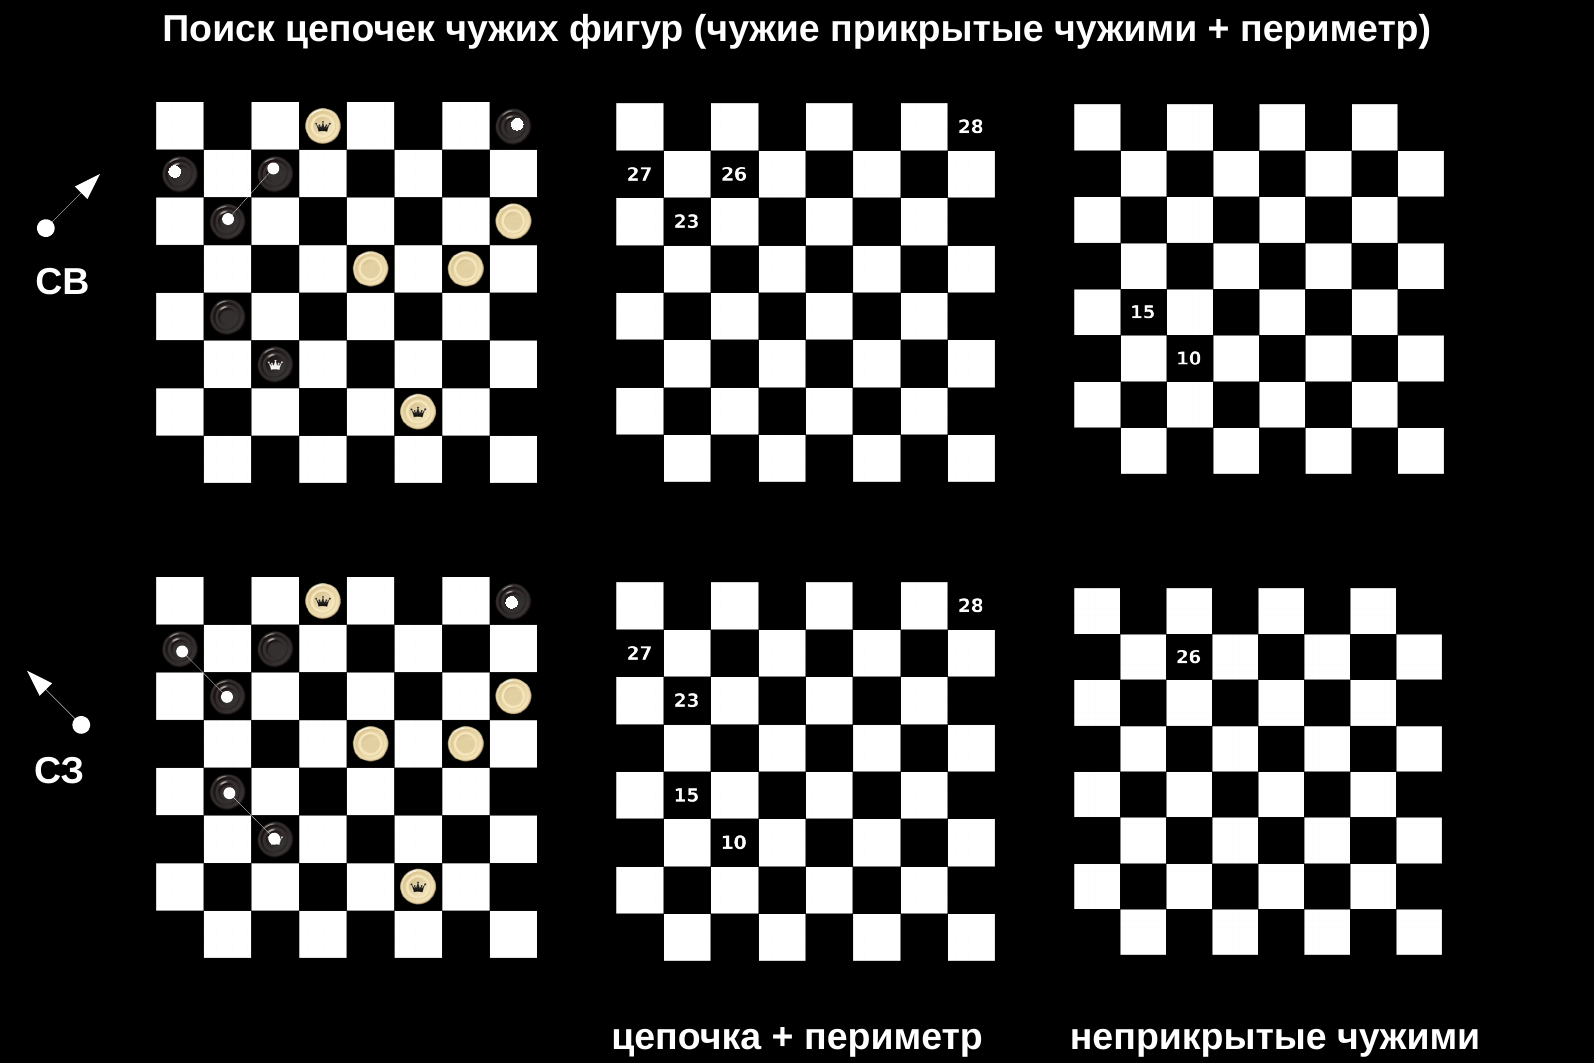

Поиск цепочек чужих фигур (чужие прикрытые чужими + периметр)
СВ
СЗ
цепочка + периметр
неприкрытые чужими